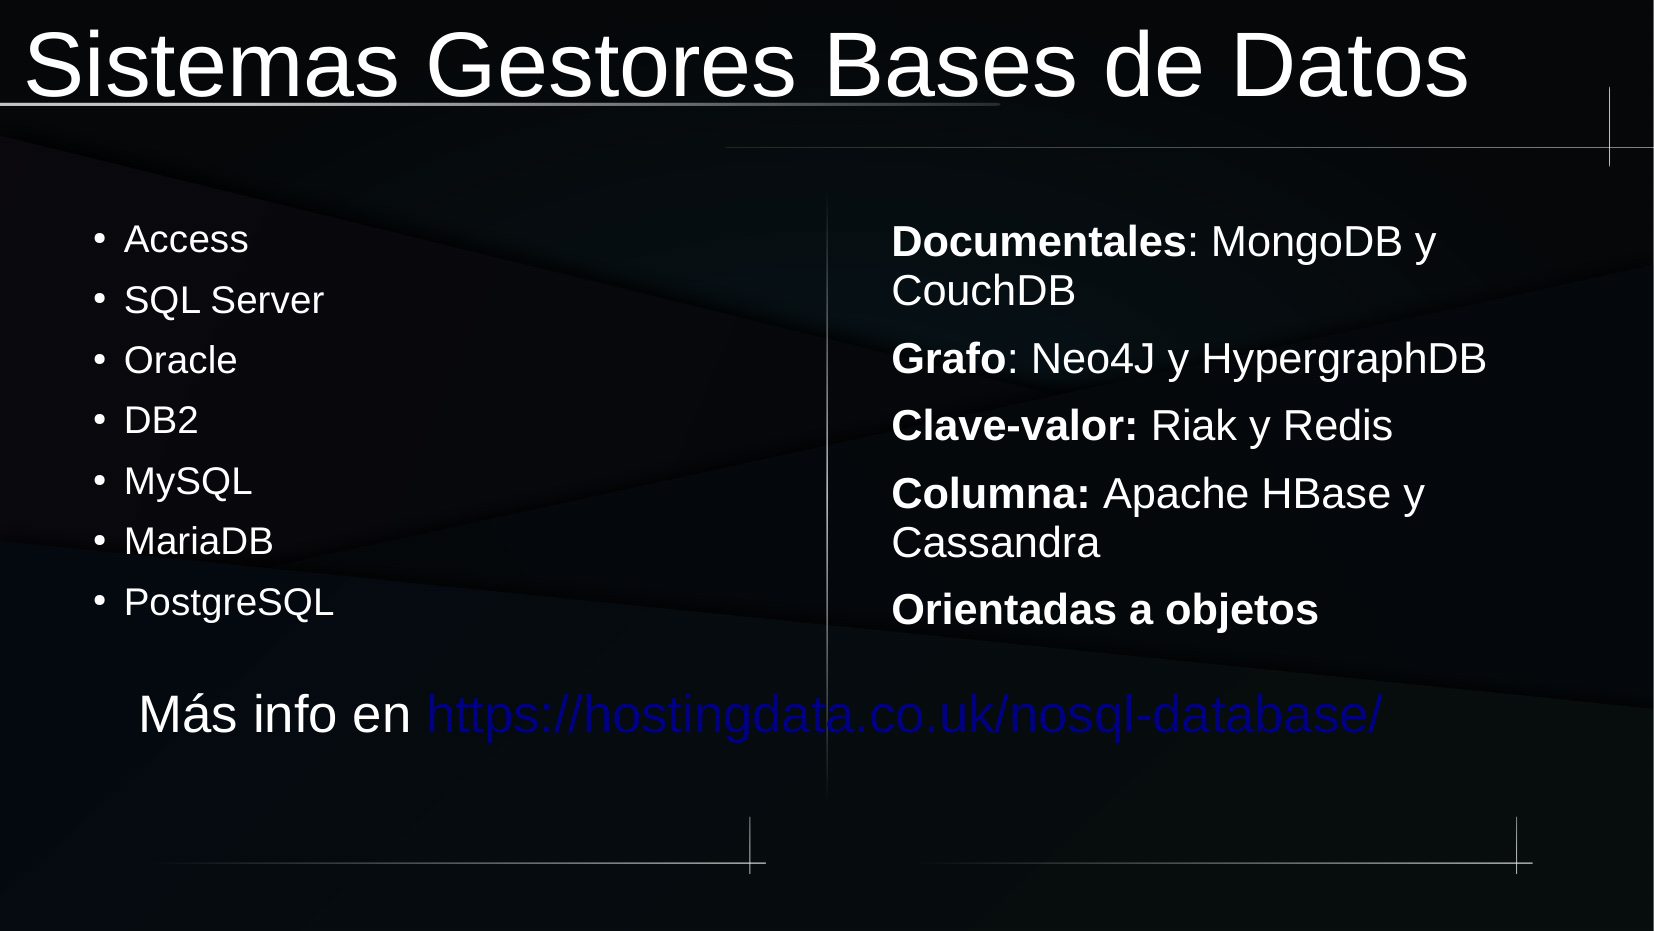

# Sistemas Gestores Bases de Datos
Access
SQL Server
Oracle
DB2
MySQL
MariaDB
PostgreSQL
Documentales: MongoDB y CouchDB
Grafo: Neo4J y HypergraphDB
Clave-valor: Riak y Redis
Columna: Apache HBase y Cassandra
Orientadas a objetos
Más info en https://hostingdata.co.uk/nosql-database/